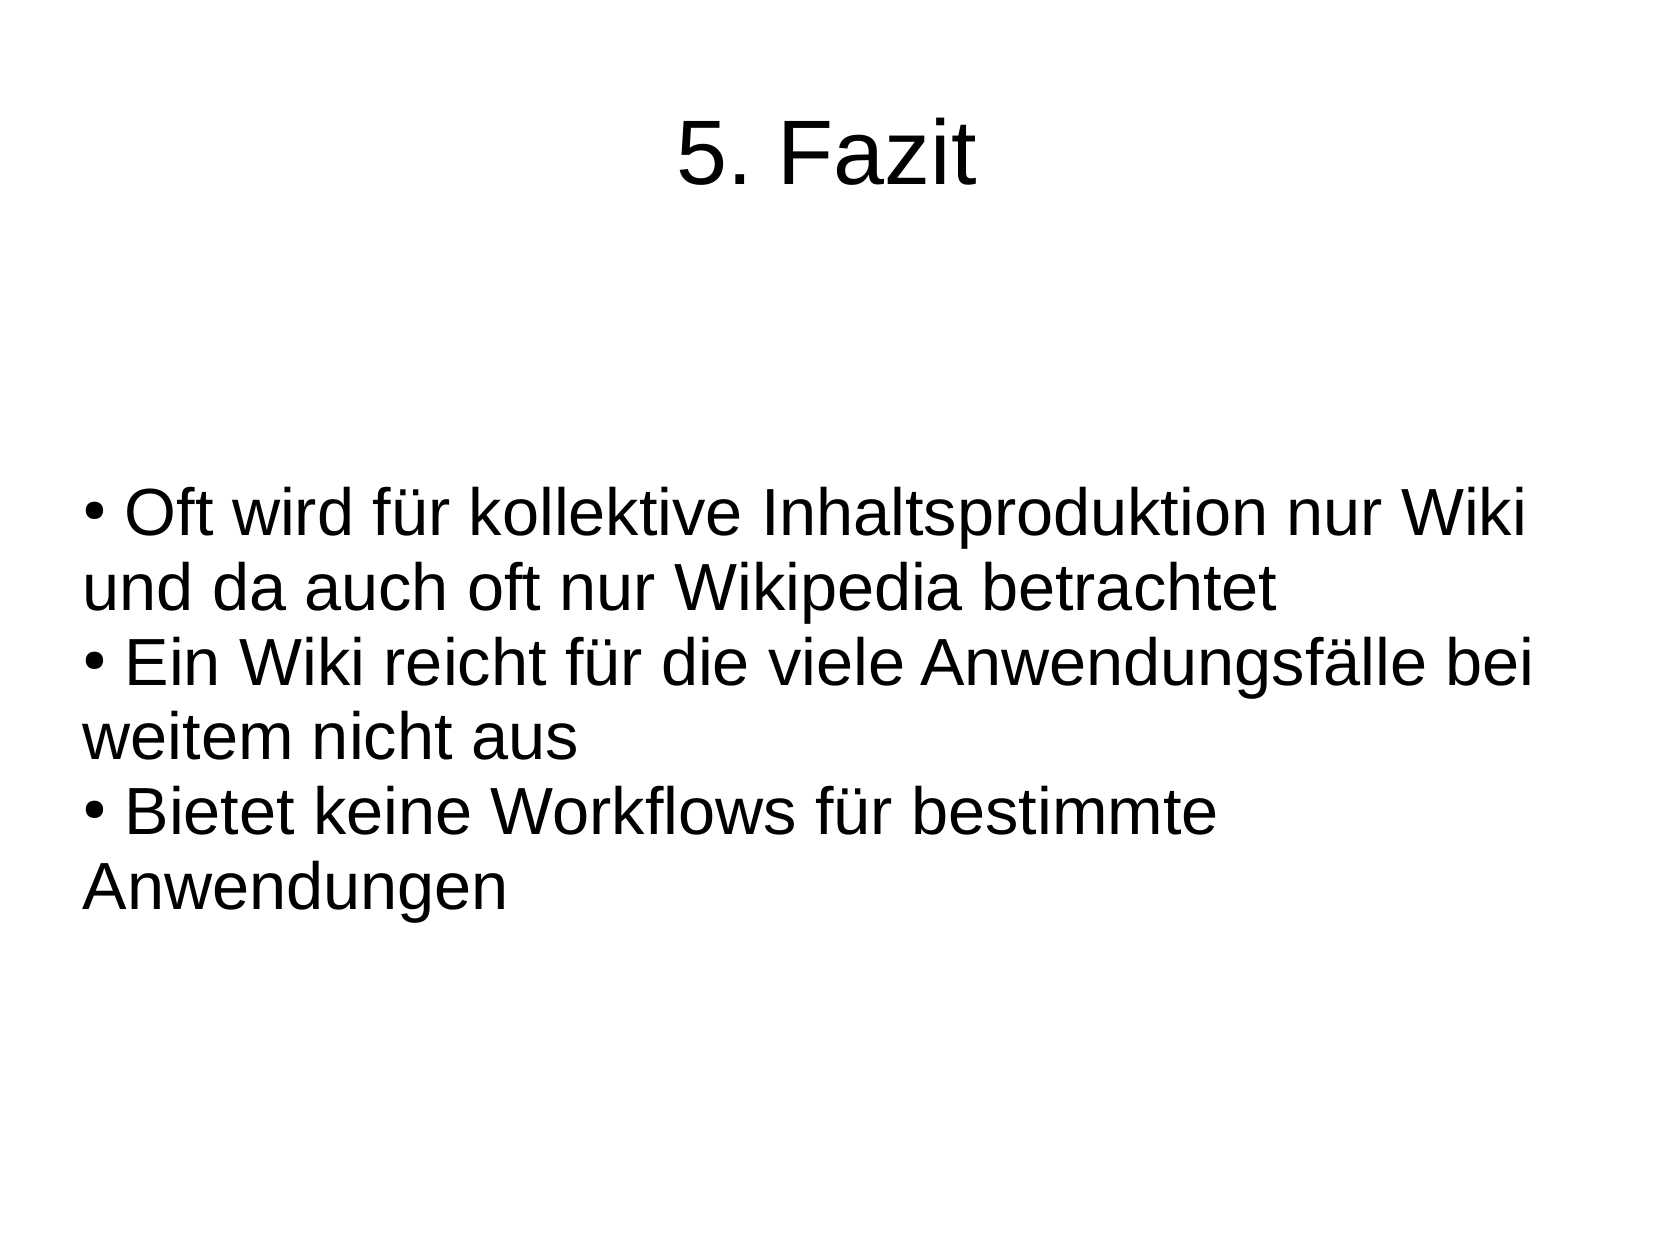

# 5. Fazit
 Oft wird für kollektive Inhaltsproduktion nur Wiki und da auch oft nur Wikipedia betrachtet
 Ein Wiki reicht für die viele Anwendungsfälle bei weitem nicht aus
 Bietet keine Workflows für bestimmte Anwendungen